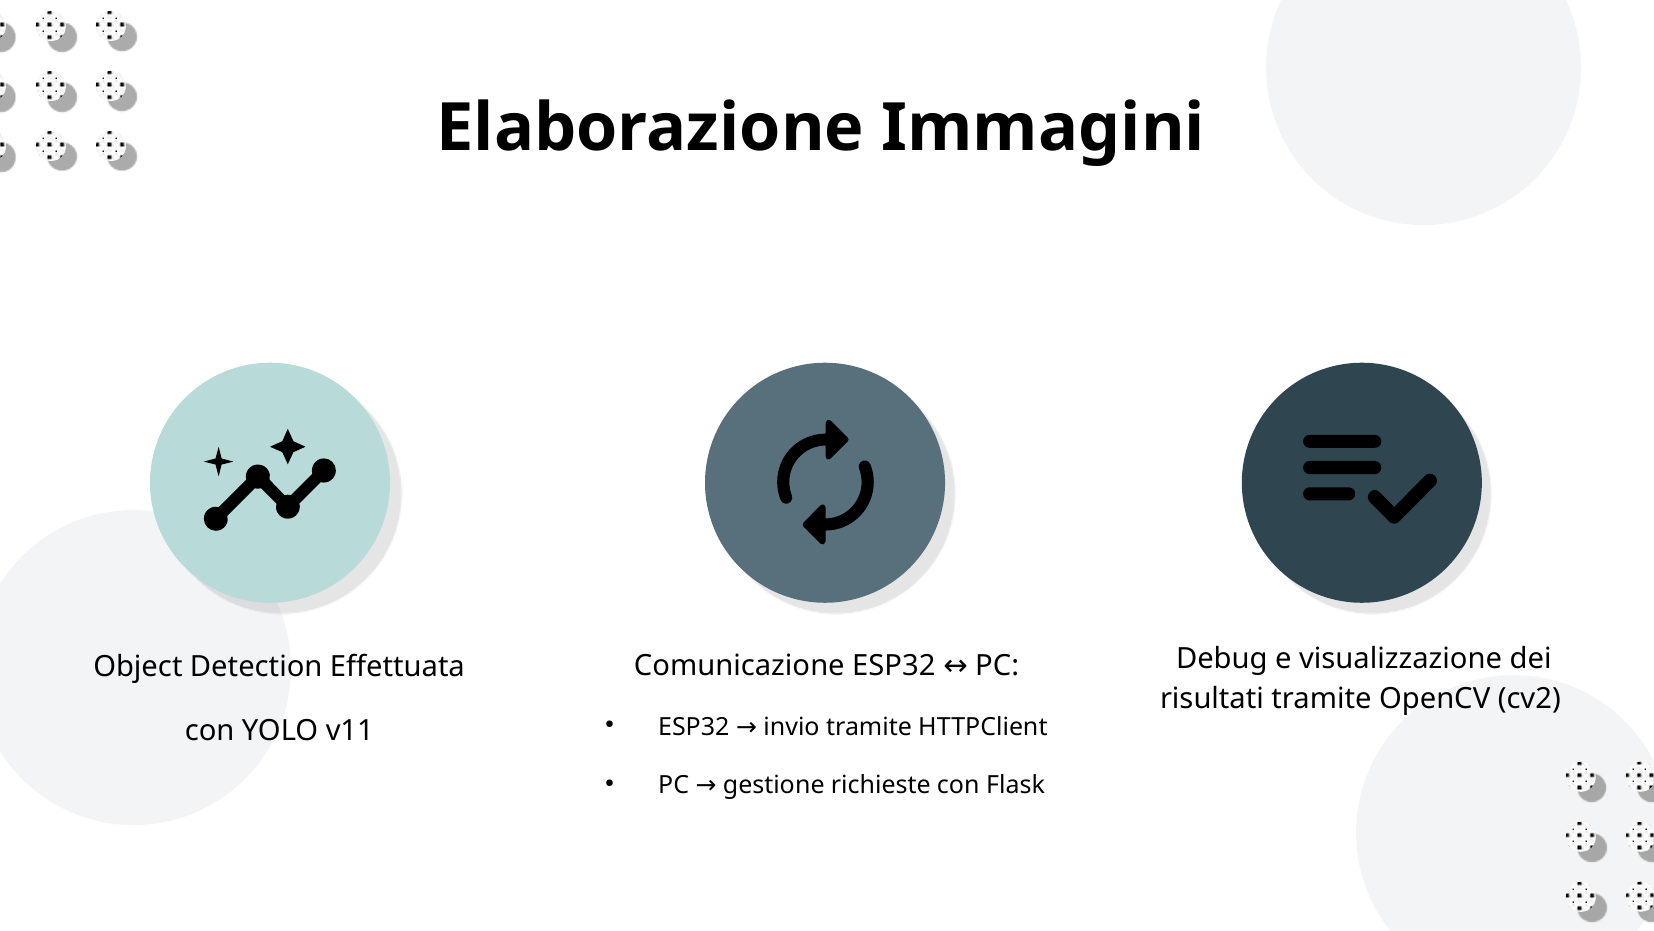

# Elaborazione Immagini
Debug e visualizzazione dei risultati tramite OpenCV (cv2)
Comunicazione ESP32 ↔ PC:
ESP32 → invio tramite HTTPClient
PC → gestione richieste con Flask
Object Detection Effettuata
con YOLO v11